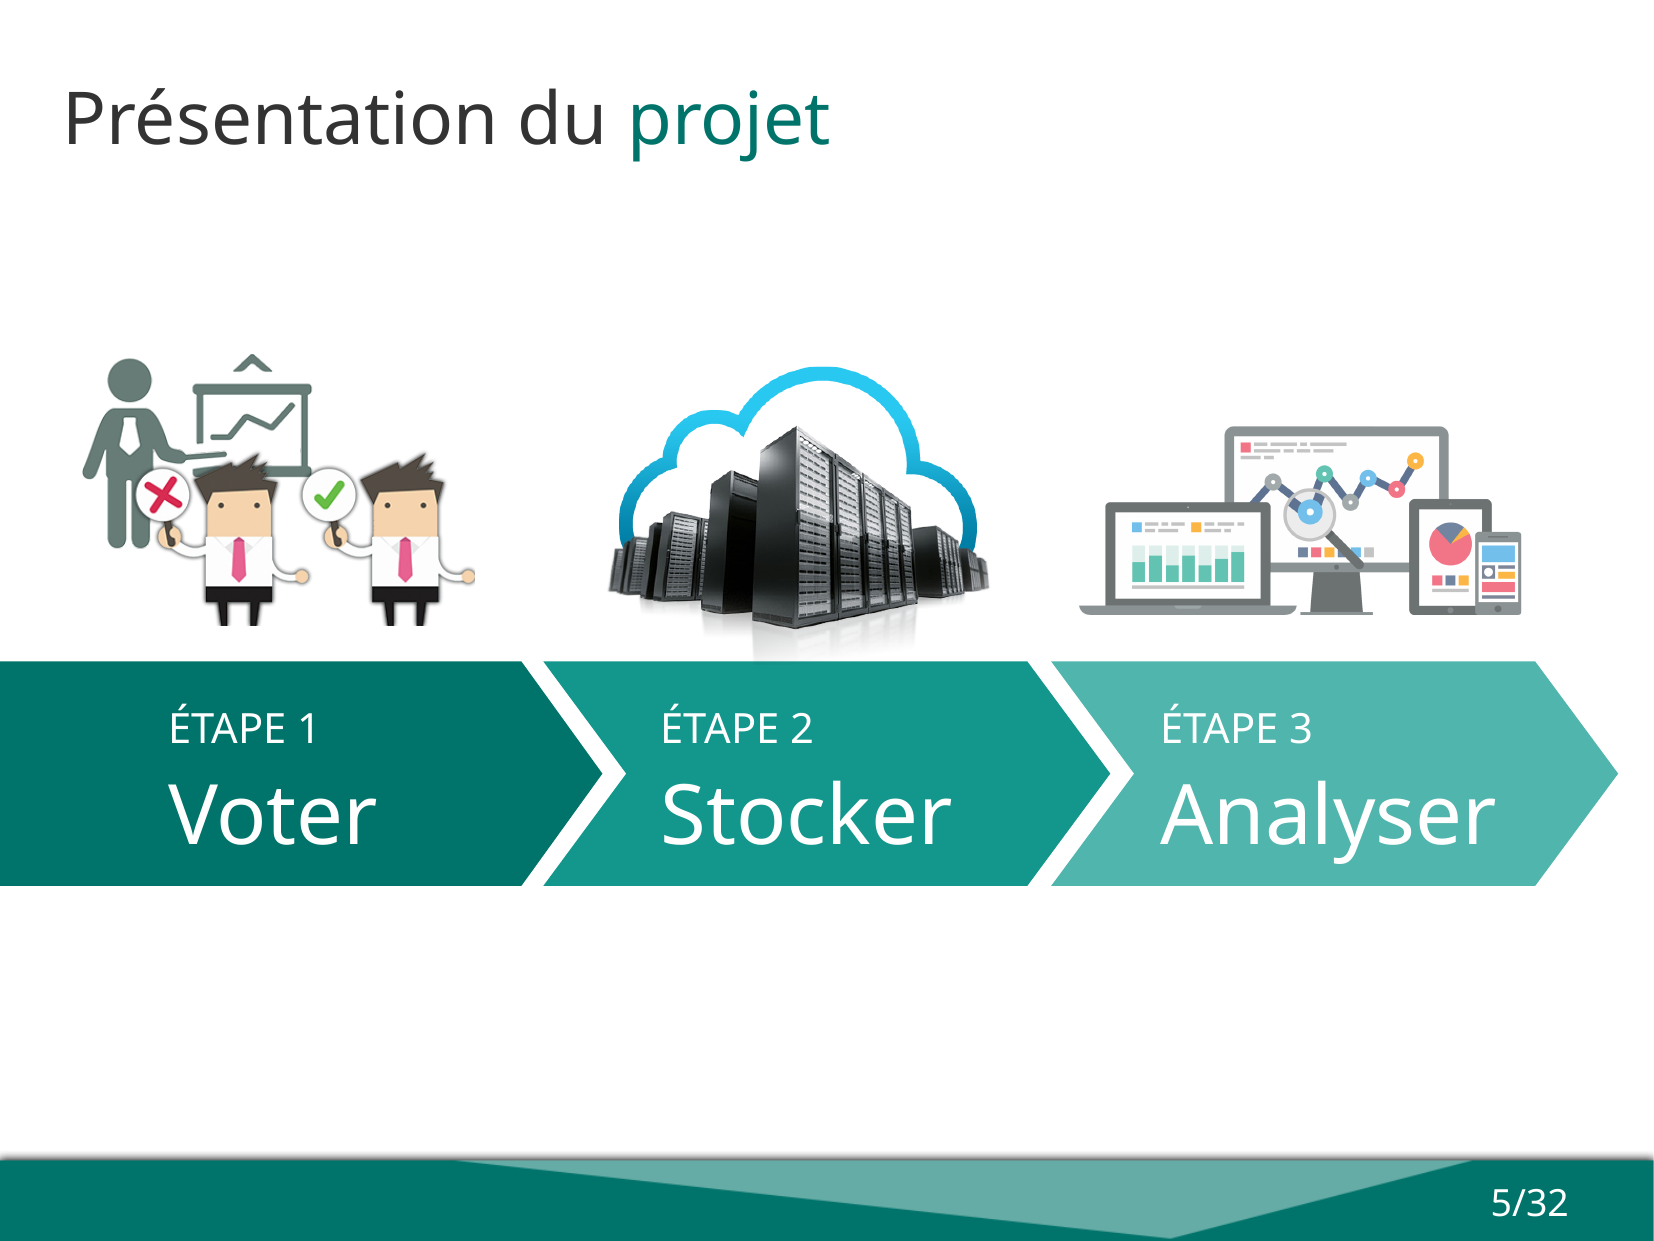

Présentation du projet
ÉTAPE 1
Voter
ÉTAPE 2
Stocker
ÉTAPE 3
Analyser